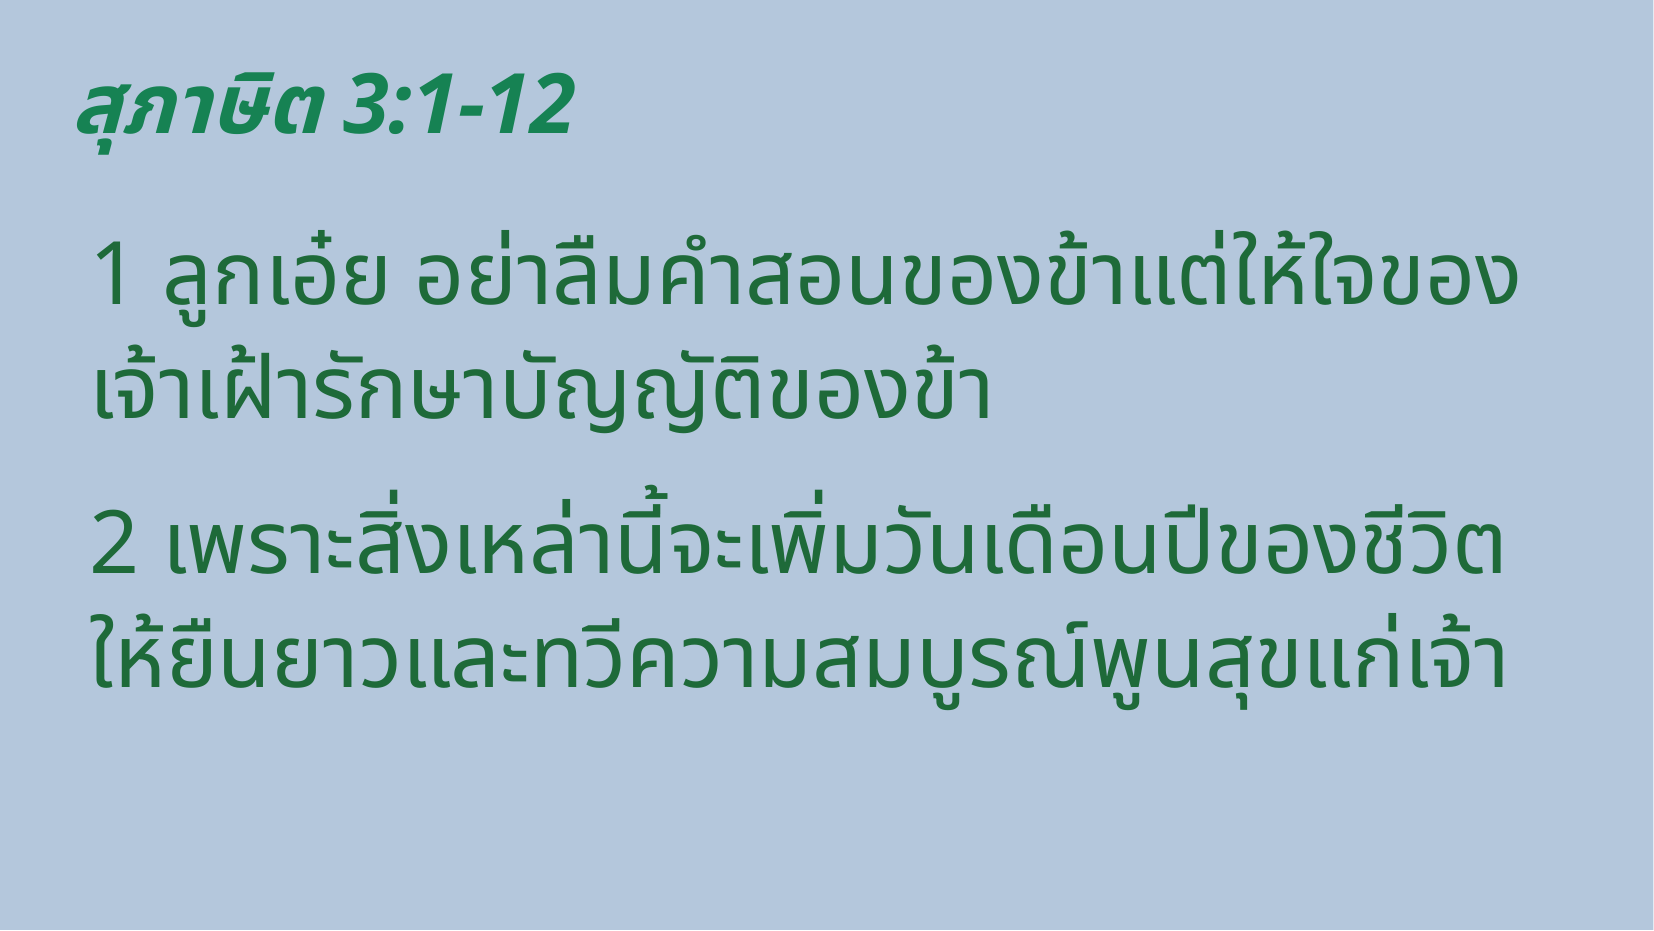

สุภาษิต 3:1-12
1 ลูกเอ๋ย อย่าลืมคำสอนของข้าแต่ให้ใจของเจ้าเฝ้ารักษาบัญญัติของข้า
2 เพราะสิ่งเหล่านี้จะเพิ่มวันเดือนปีของชีวิตให้ยืนยาวและทวีความสมบูรณ์พูนสุขแก่เจ้า